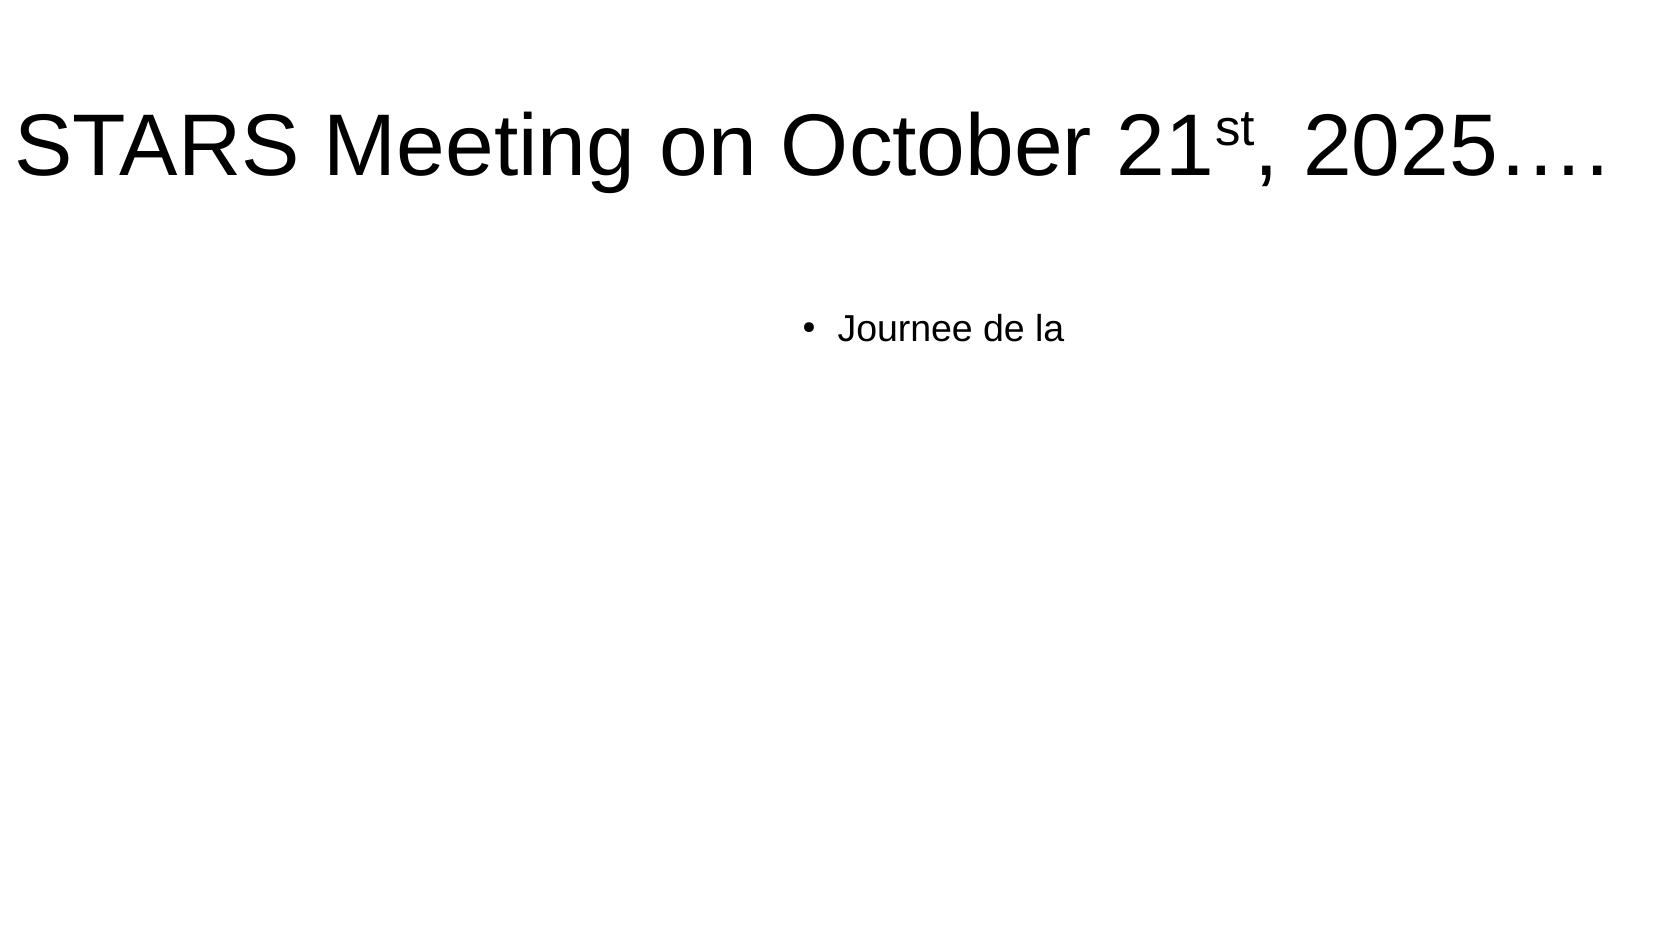

STARS Meeting on October 21st, 2025….
Journee de la